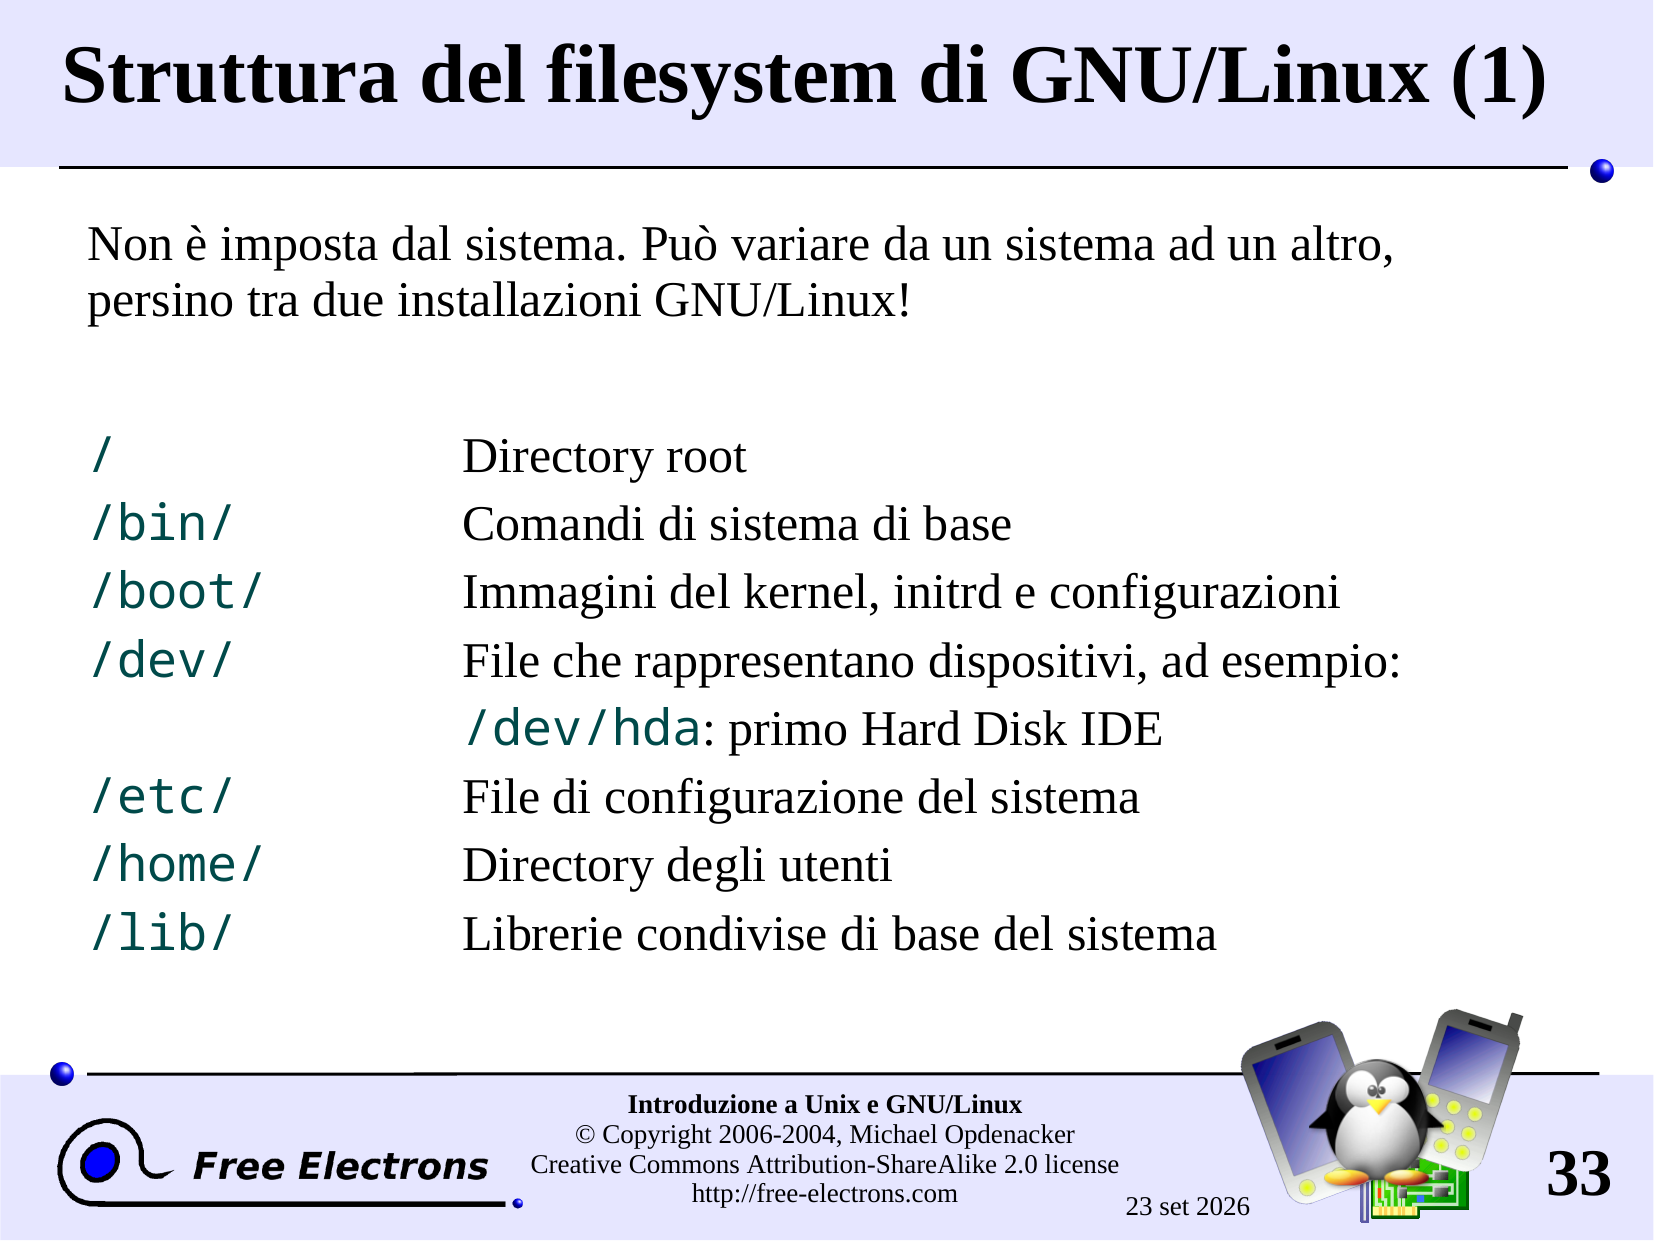

# Struttura del filesystem di GNU/Linux (1)
Non è imposta dal sistema. Può variare da un sistema ad un altro, persino tra due installazioni GNU/Linux!
/					Directory root
/bin/			Comandi di sistema di base
/boot/			Immagini del kernel, initrd e configurazioni
/dev/			File che rappresentano dispositivi, ad esempio:
					/dev/hda: primo Hard Disk IDE
/etc/			File di configurazione del sistema
/home/			Directory degli utenti
/lib/			Librerie condivise di base del sistema